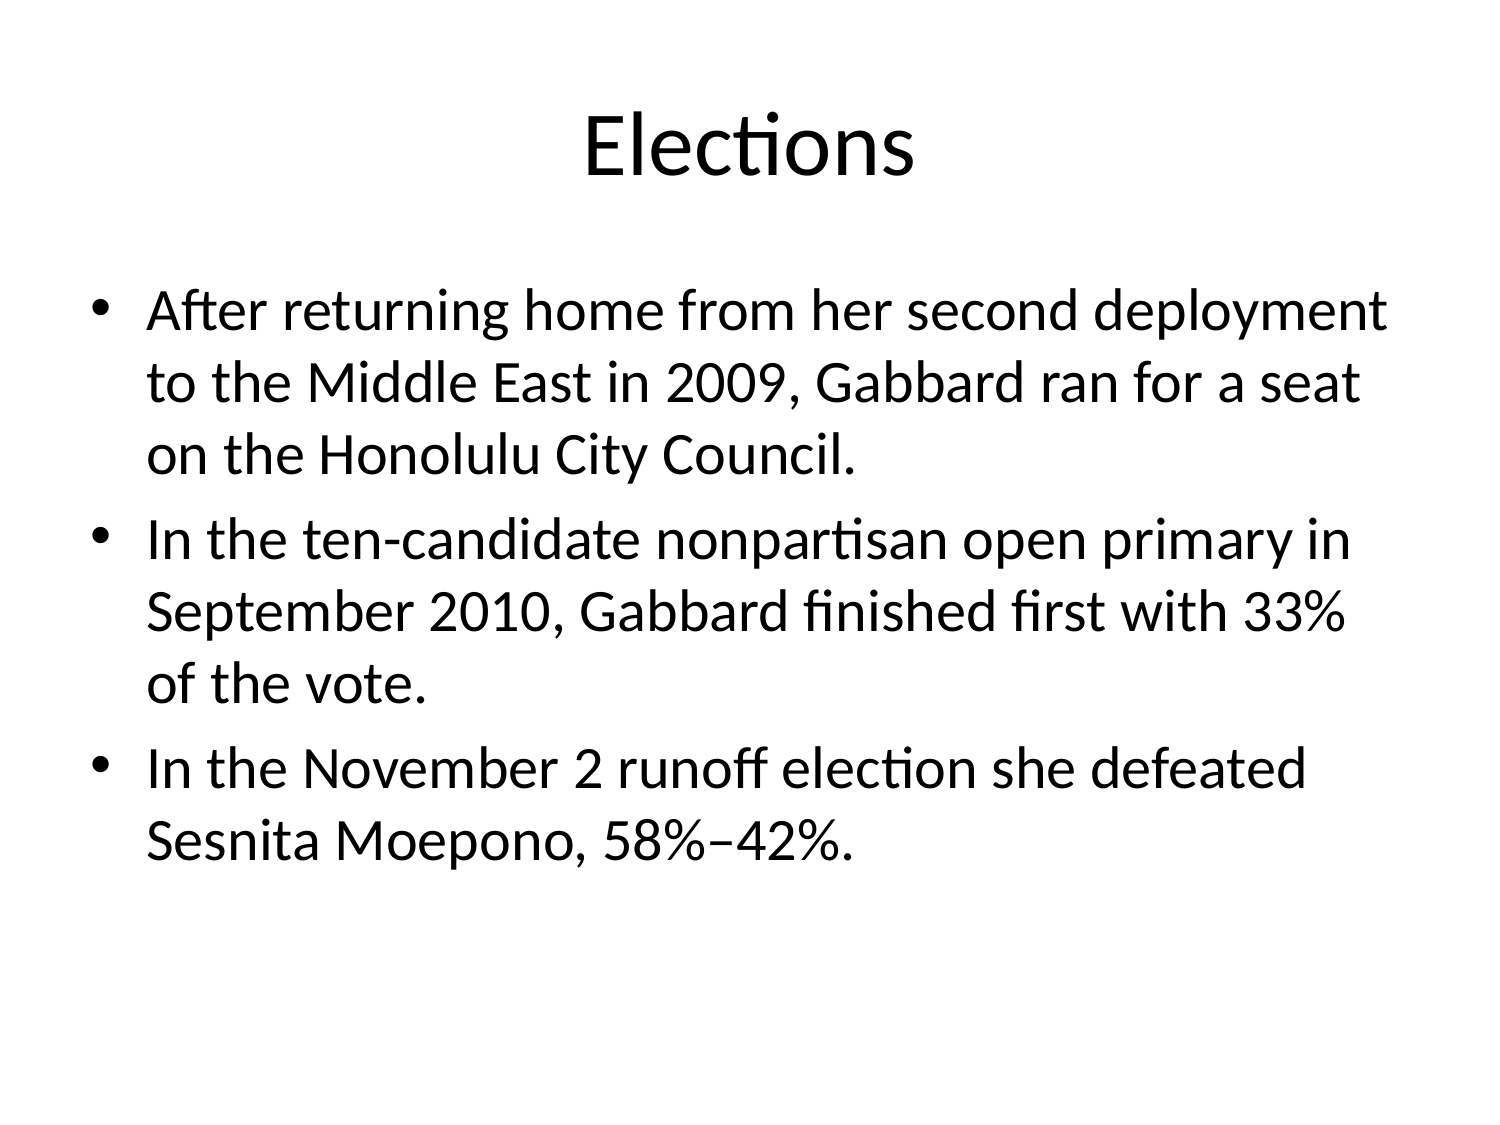

# Elections
After returning home from her second deployment to the Middle East in 2009, Gabbard ran for a seat on the Honolulu City Council.
In the ten-candidate nonpartisan open primary in September 2010, Gabbard finished first with 33% of the vote.
In the November 2 runoff election she defeated Sesnita Moepono, 58%–42%.